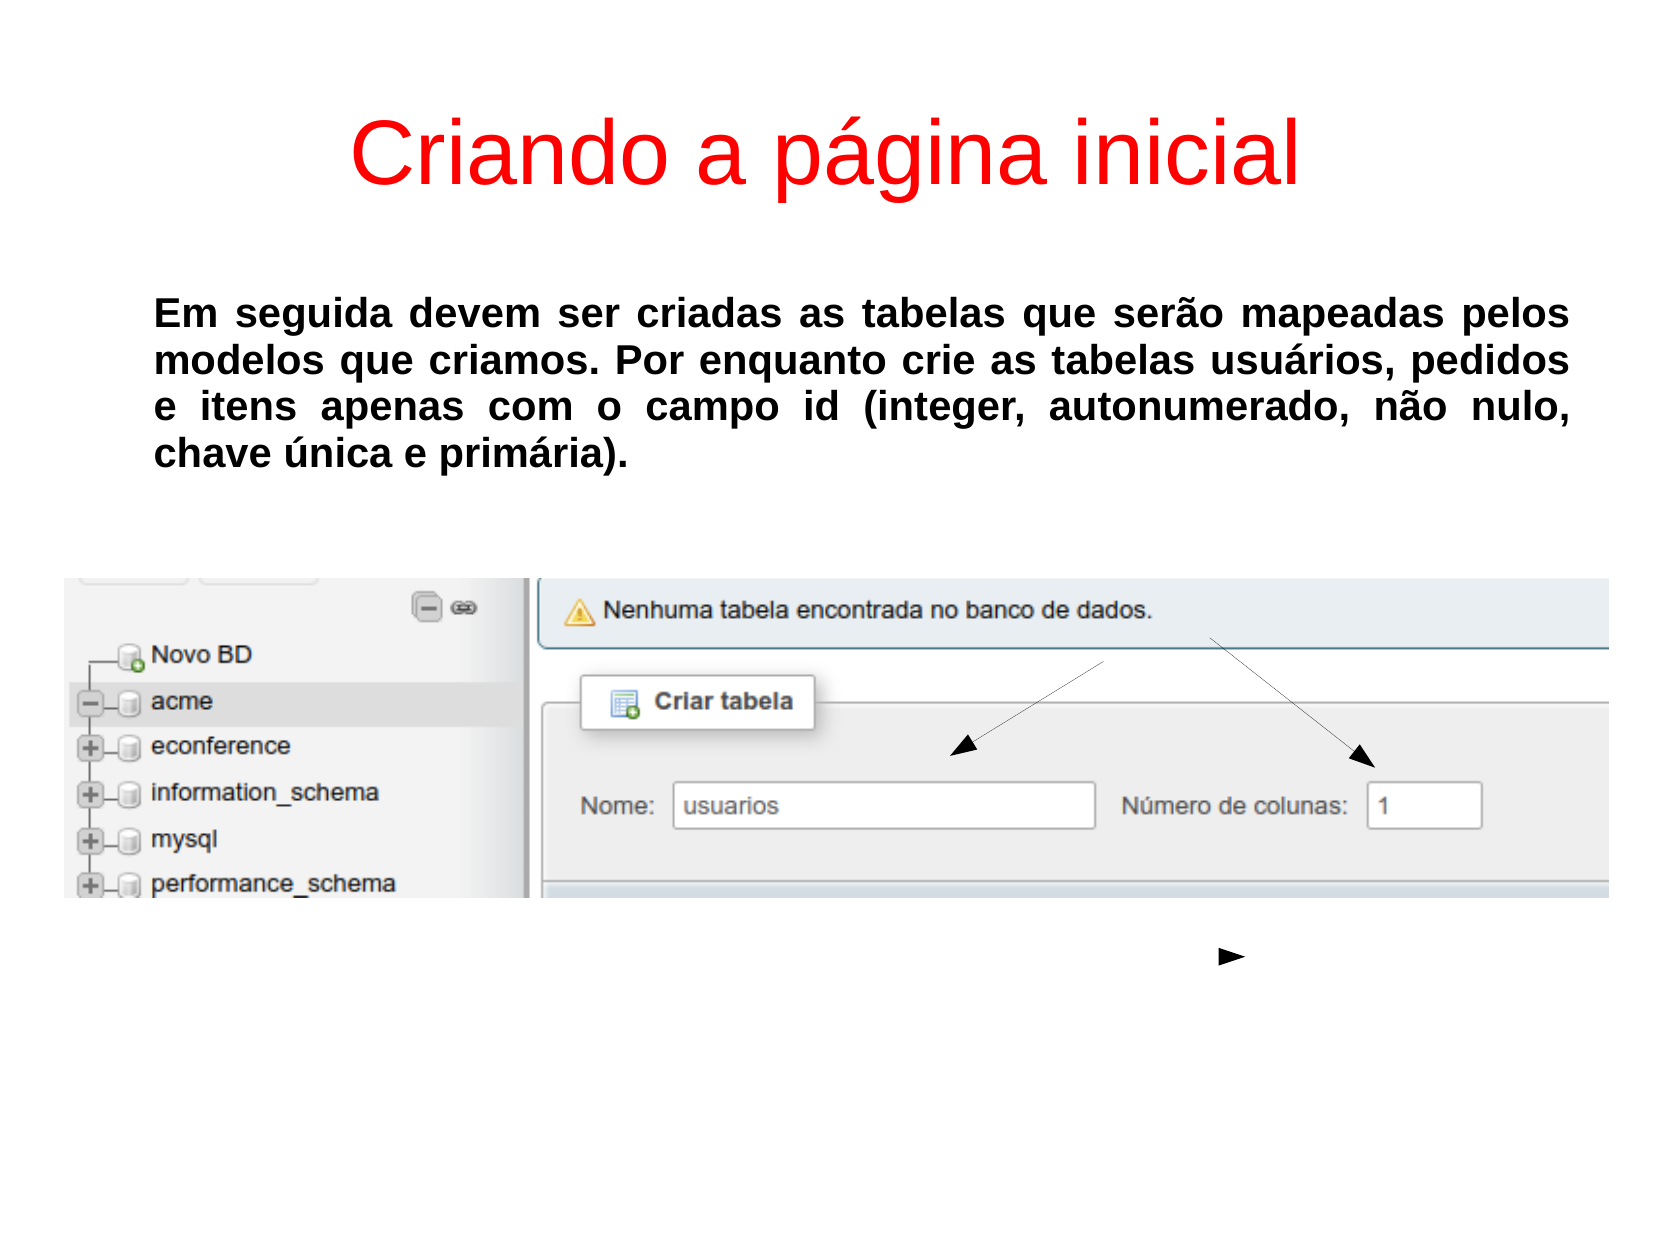

# Criando a página inicial
Em seguida devem ser criadas as tabelas que serão mapeadas pelos modelos que criamos. Por enquanto crie as tabelas usuários, pedidos e itens apenas com o campo id (integer, autonumerado, não nulo, chave única e primária).